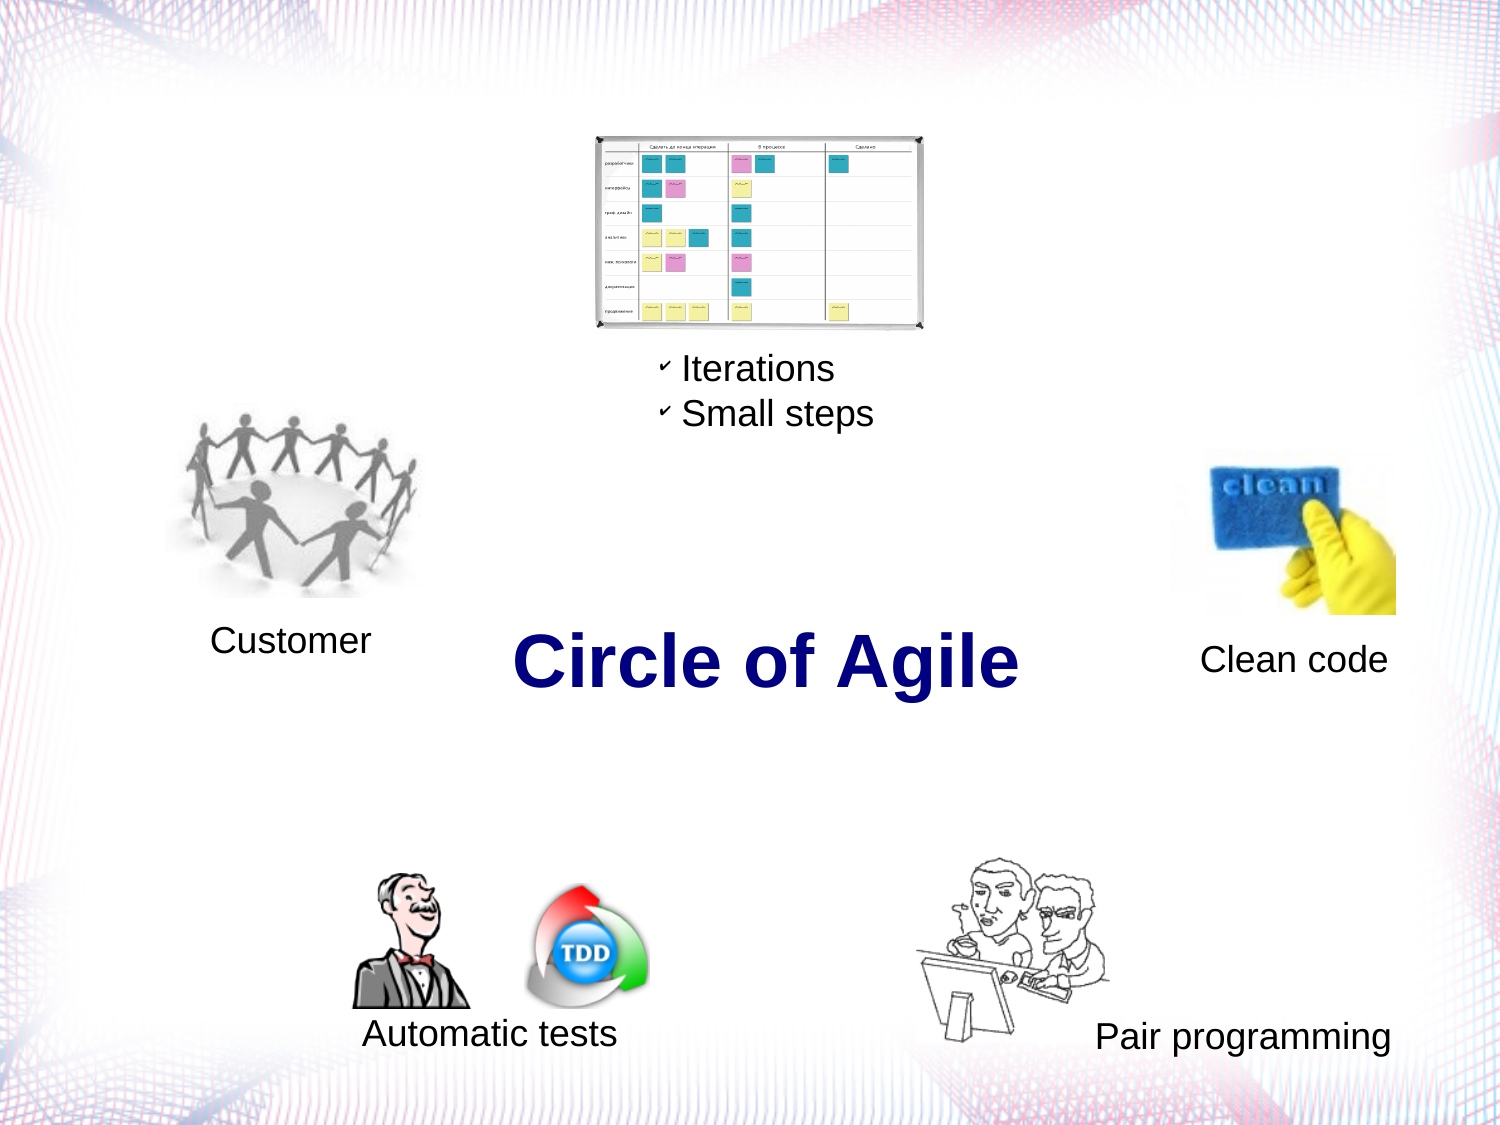

Iterations
 Small steps
# Circle of Agile
Customer
Clean code
Automatic tests
Pair programming